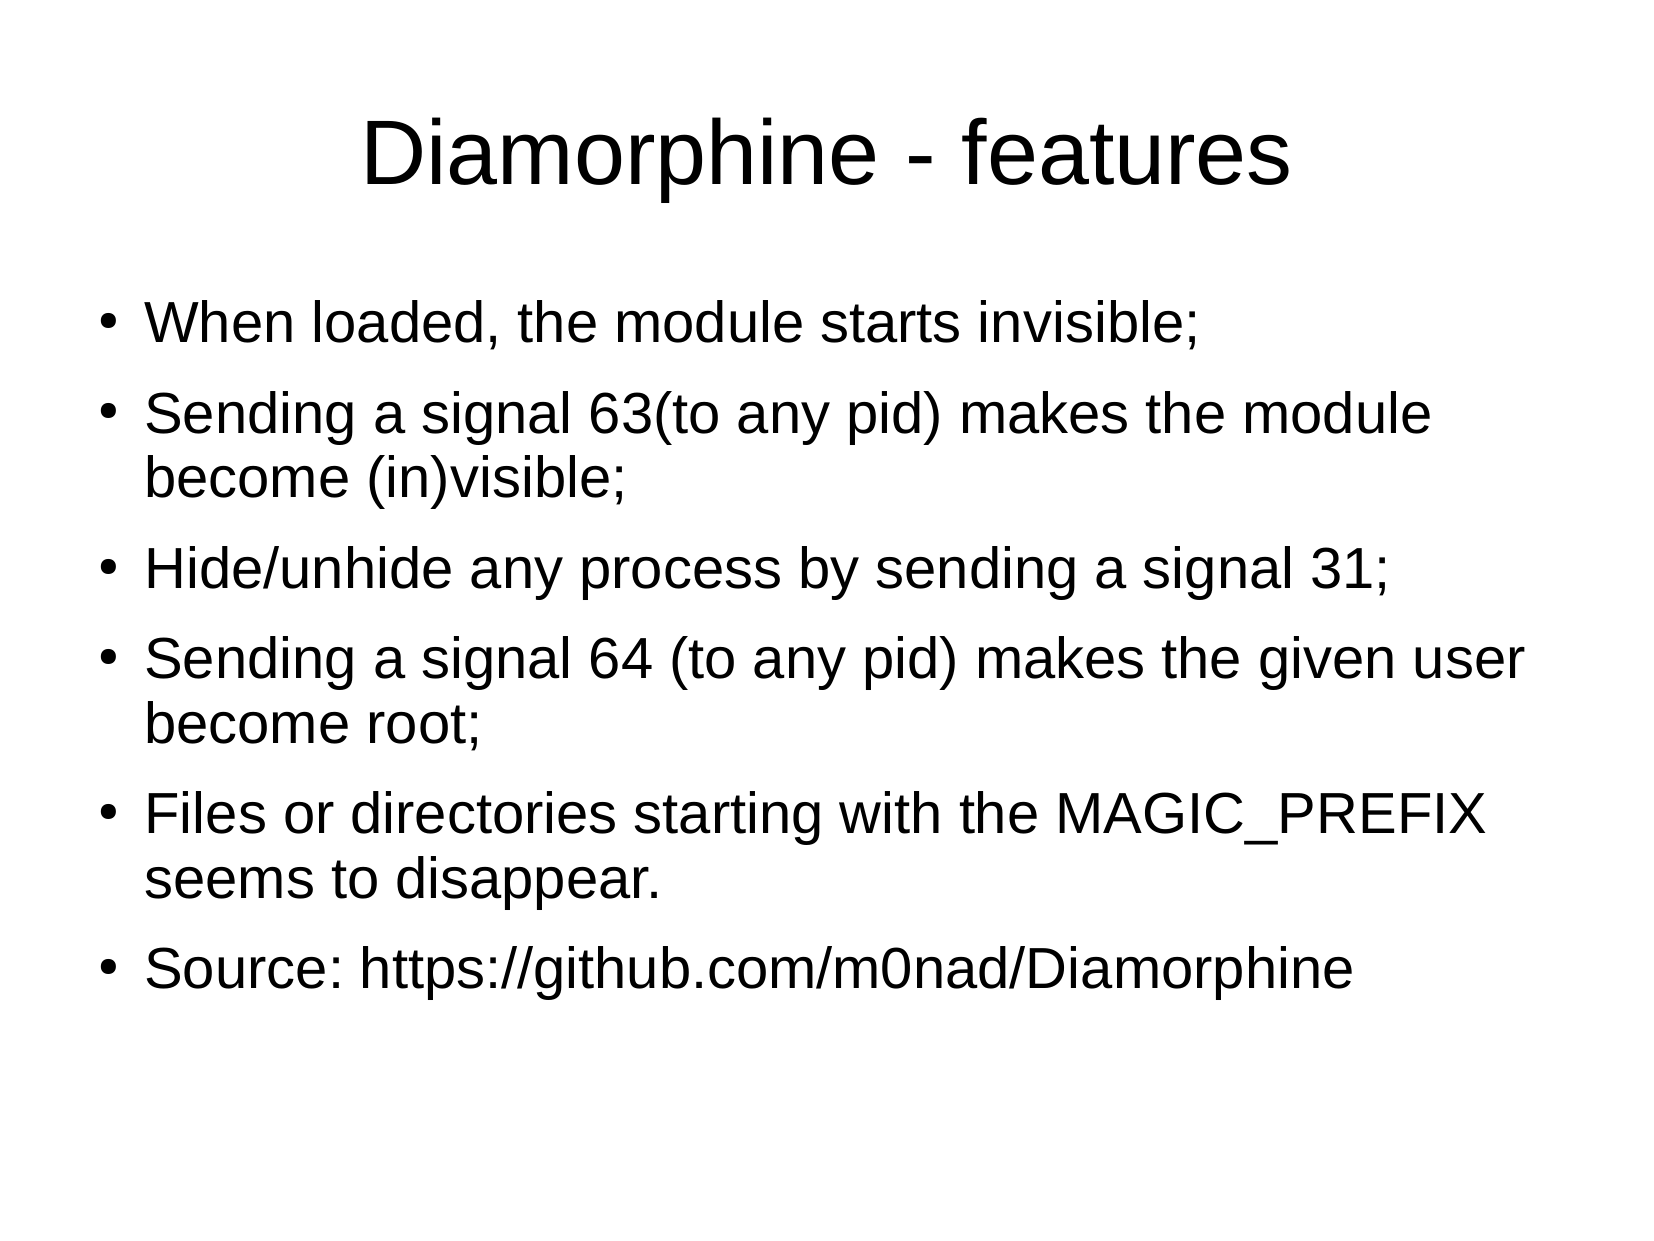

# Diamorphine - features
When loaded, the module starts invisible;
Sending a signal 63(to any pid) makes the module become (in)visible;
Hide/unhide any process by sending a signal 31;
Sending a signal 64 (to any pid) makes the given user become root;
Files or directories starting with the MAGIC_PREFIX seems to disappear.
Source: https://github.com/m0nad/Diamorphine